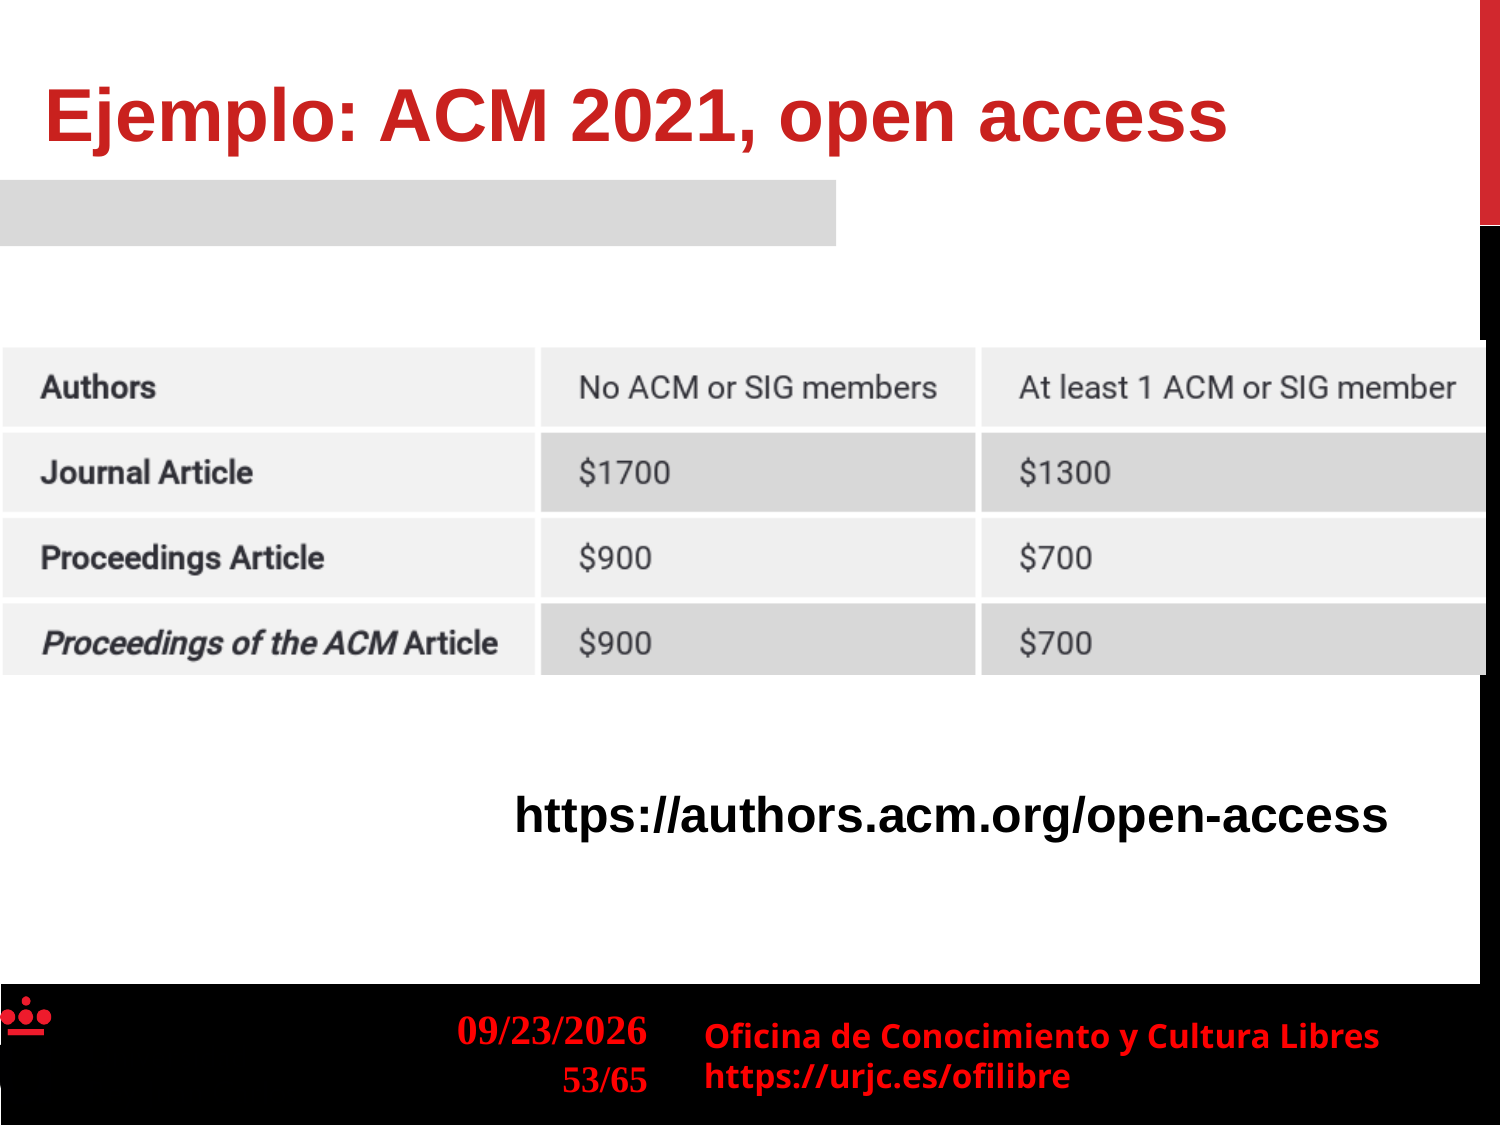

#
Ejemplo: ACM 2021, open access
https://authors.acm.org/open-access